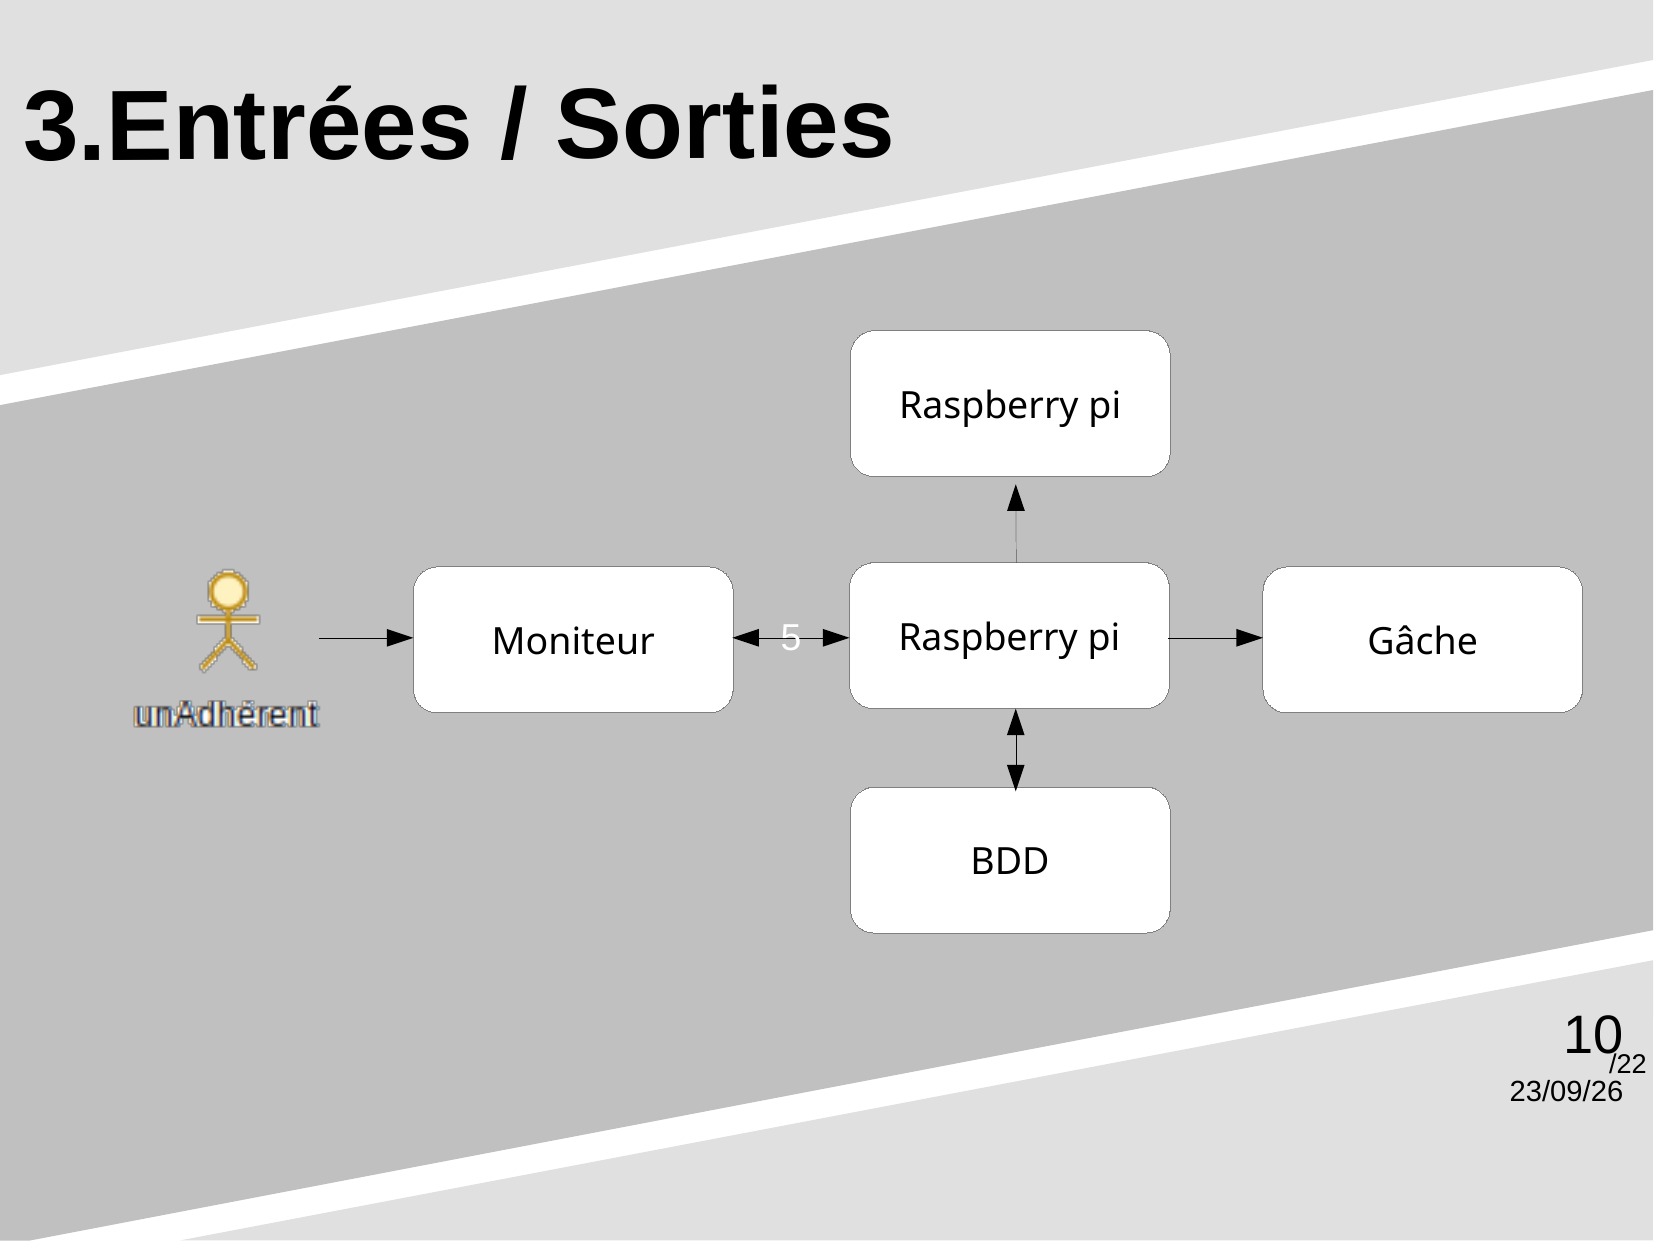

# 3.Entrées / Sorties
Raspberry pi
Raspberry pi
Moniteur
Gâche
5
BDD
10
/22